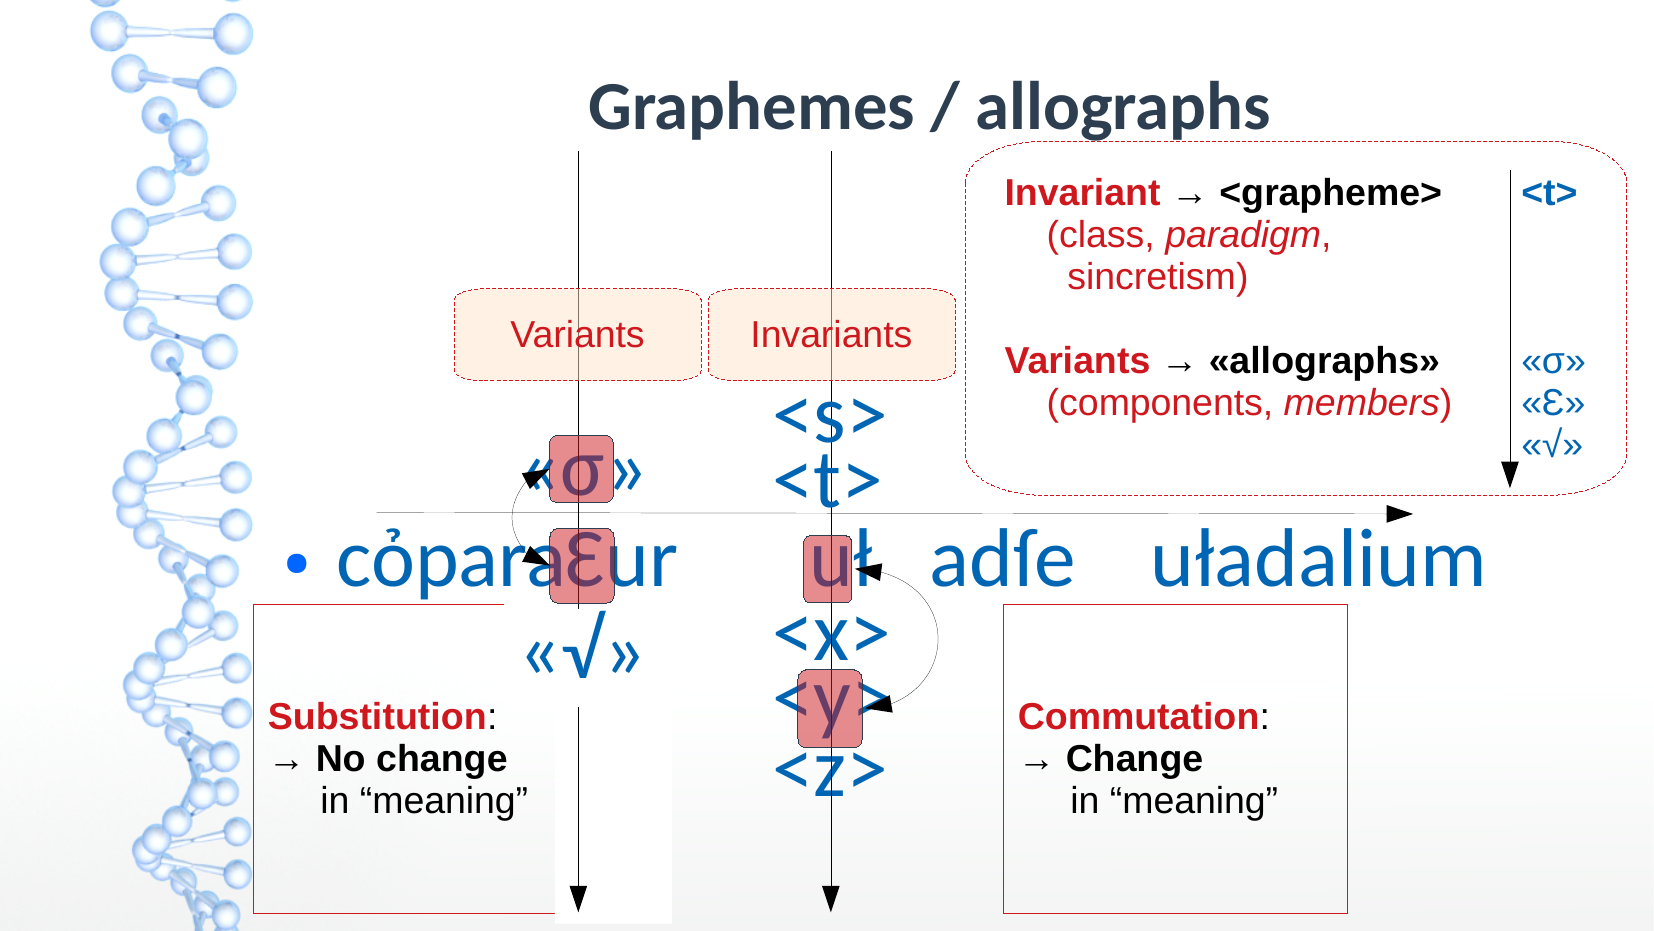

# Graphemes / allographs
Invariant → <grapheme>		<t>
 (class, paradigm,
 sincretism)
Variants → «allographs»		«σ»
 (components, members)	«Ɛ»
							«√»
Variants
Invariants
<s>
«σ»
<t>
cỏparaƐur uł adſe uładalium
<x>
Substitution:
→ No change
 in “meaning”
Commutation:
→ Change
 in “meaning”
<y>
<z>
«√»